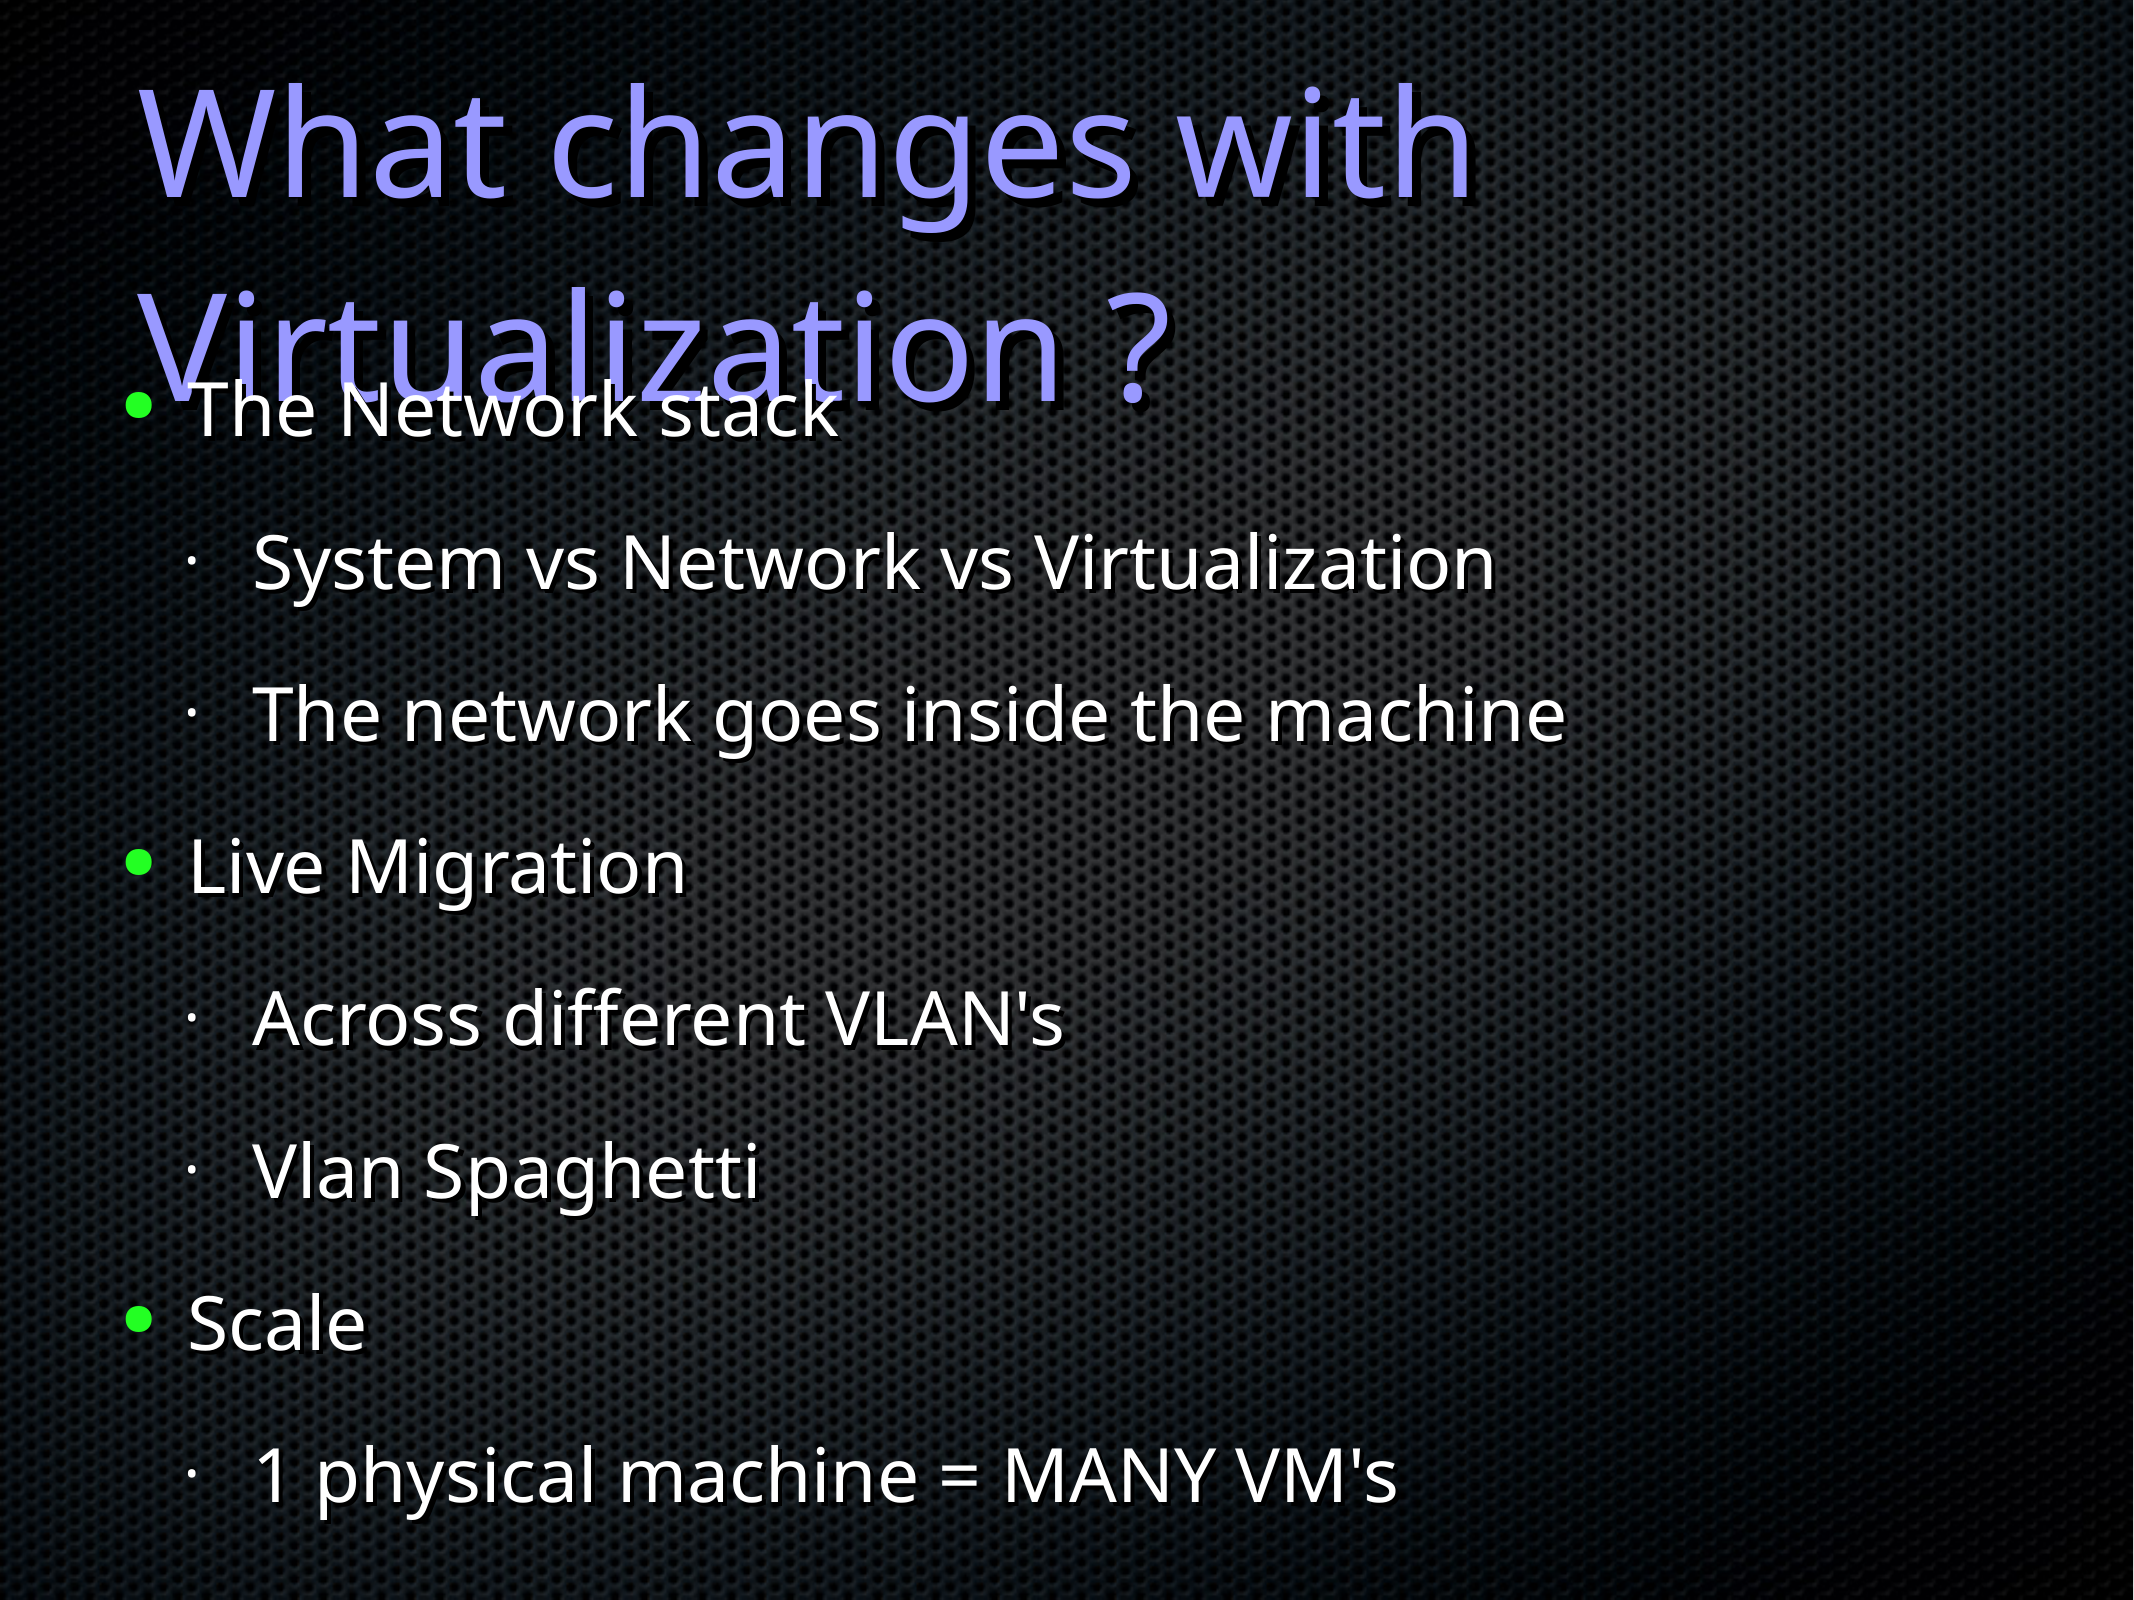

# What changes with Virtualization ?
The Network stack
System vs Network vs Virtualization
The network goes inside the machine
Live Migration
Across different VLAN's
Vlan Spaghetti
Scale
1 physical machine = MANY VM's